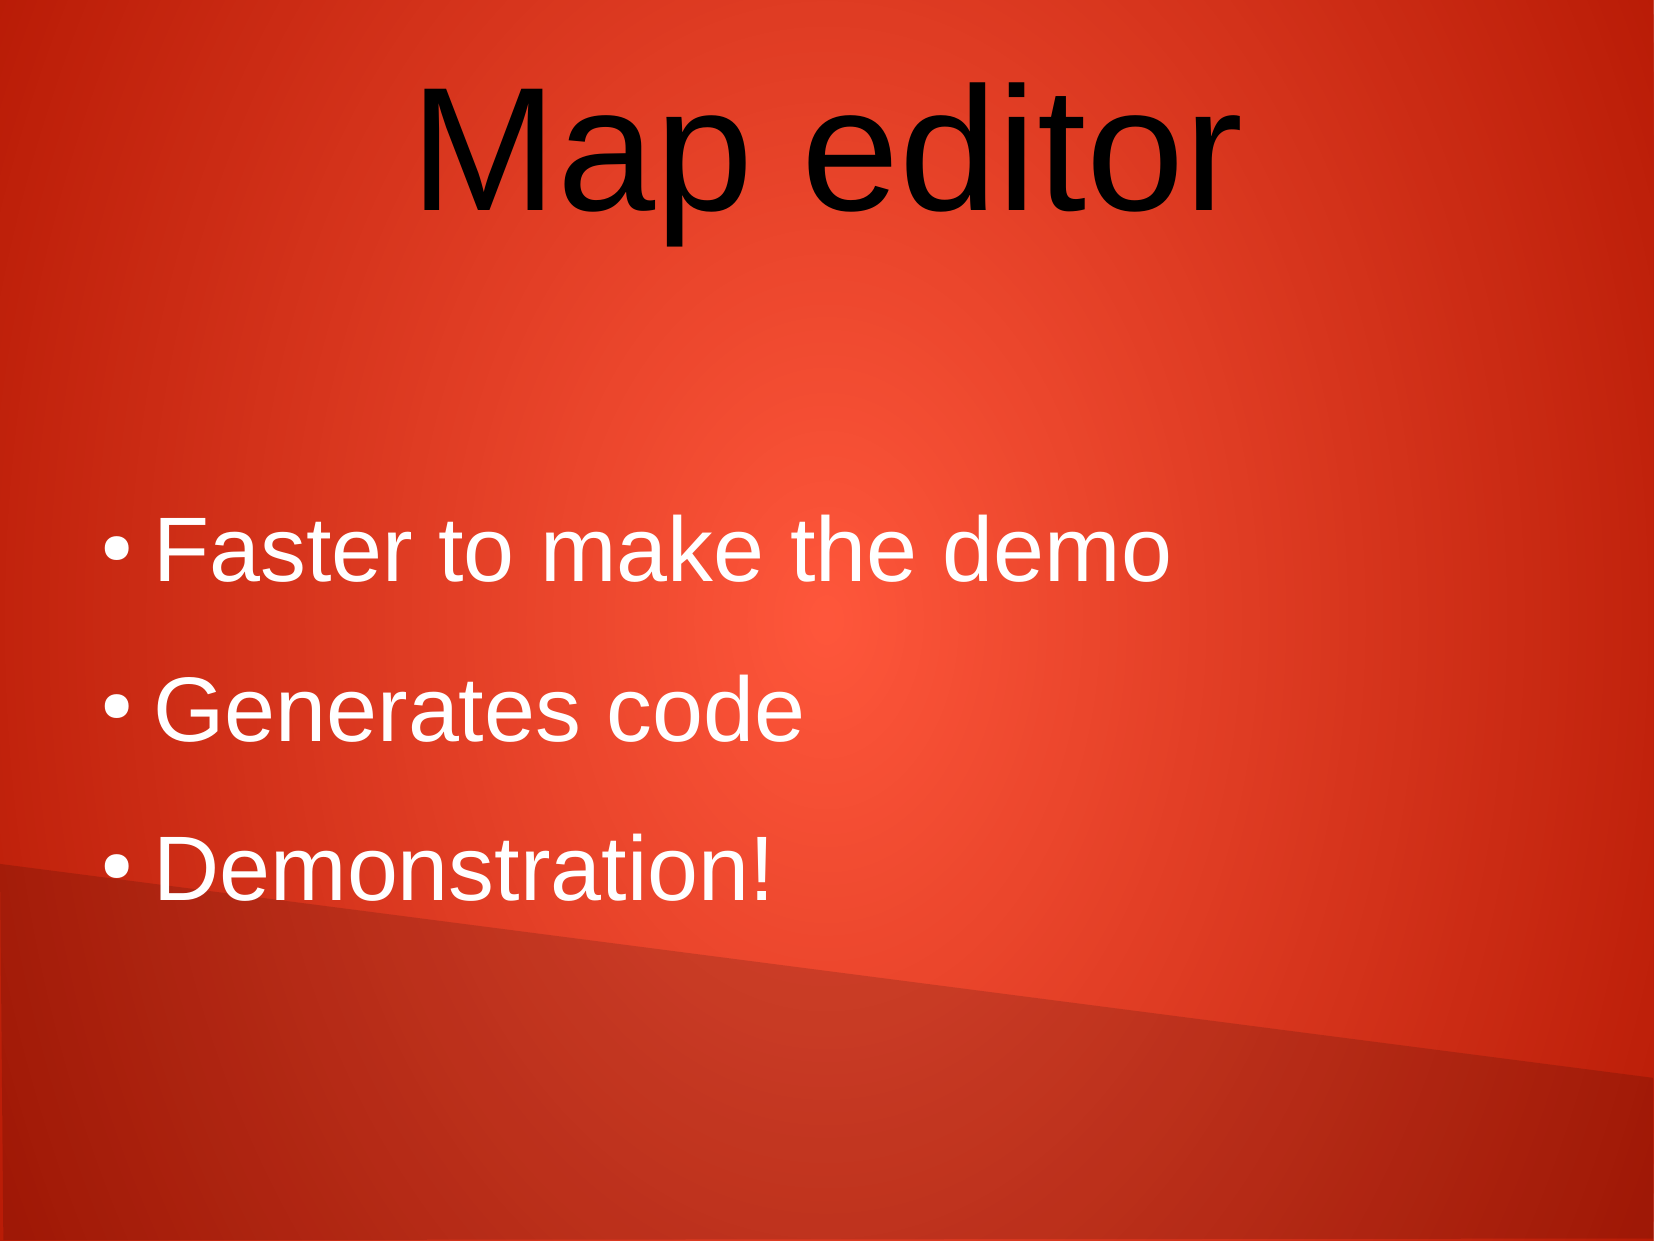

# Map editor
Faster to make the demo
Generates code
Demonstration!